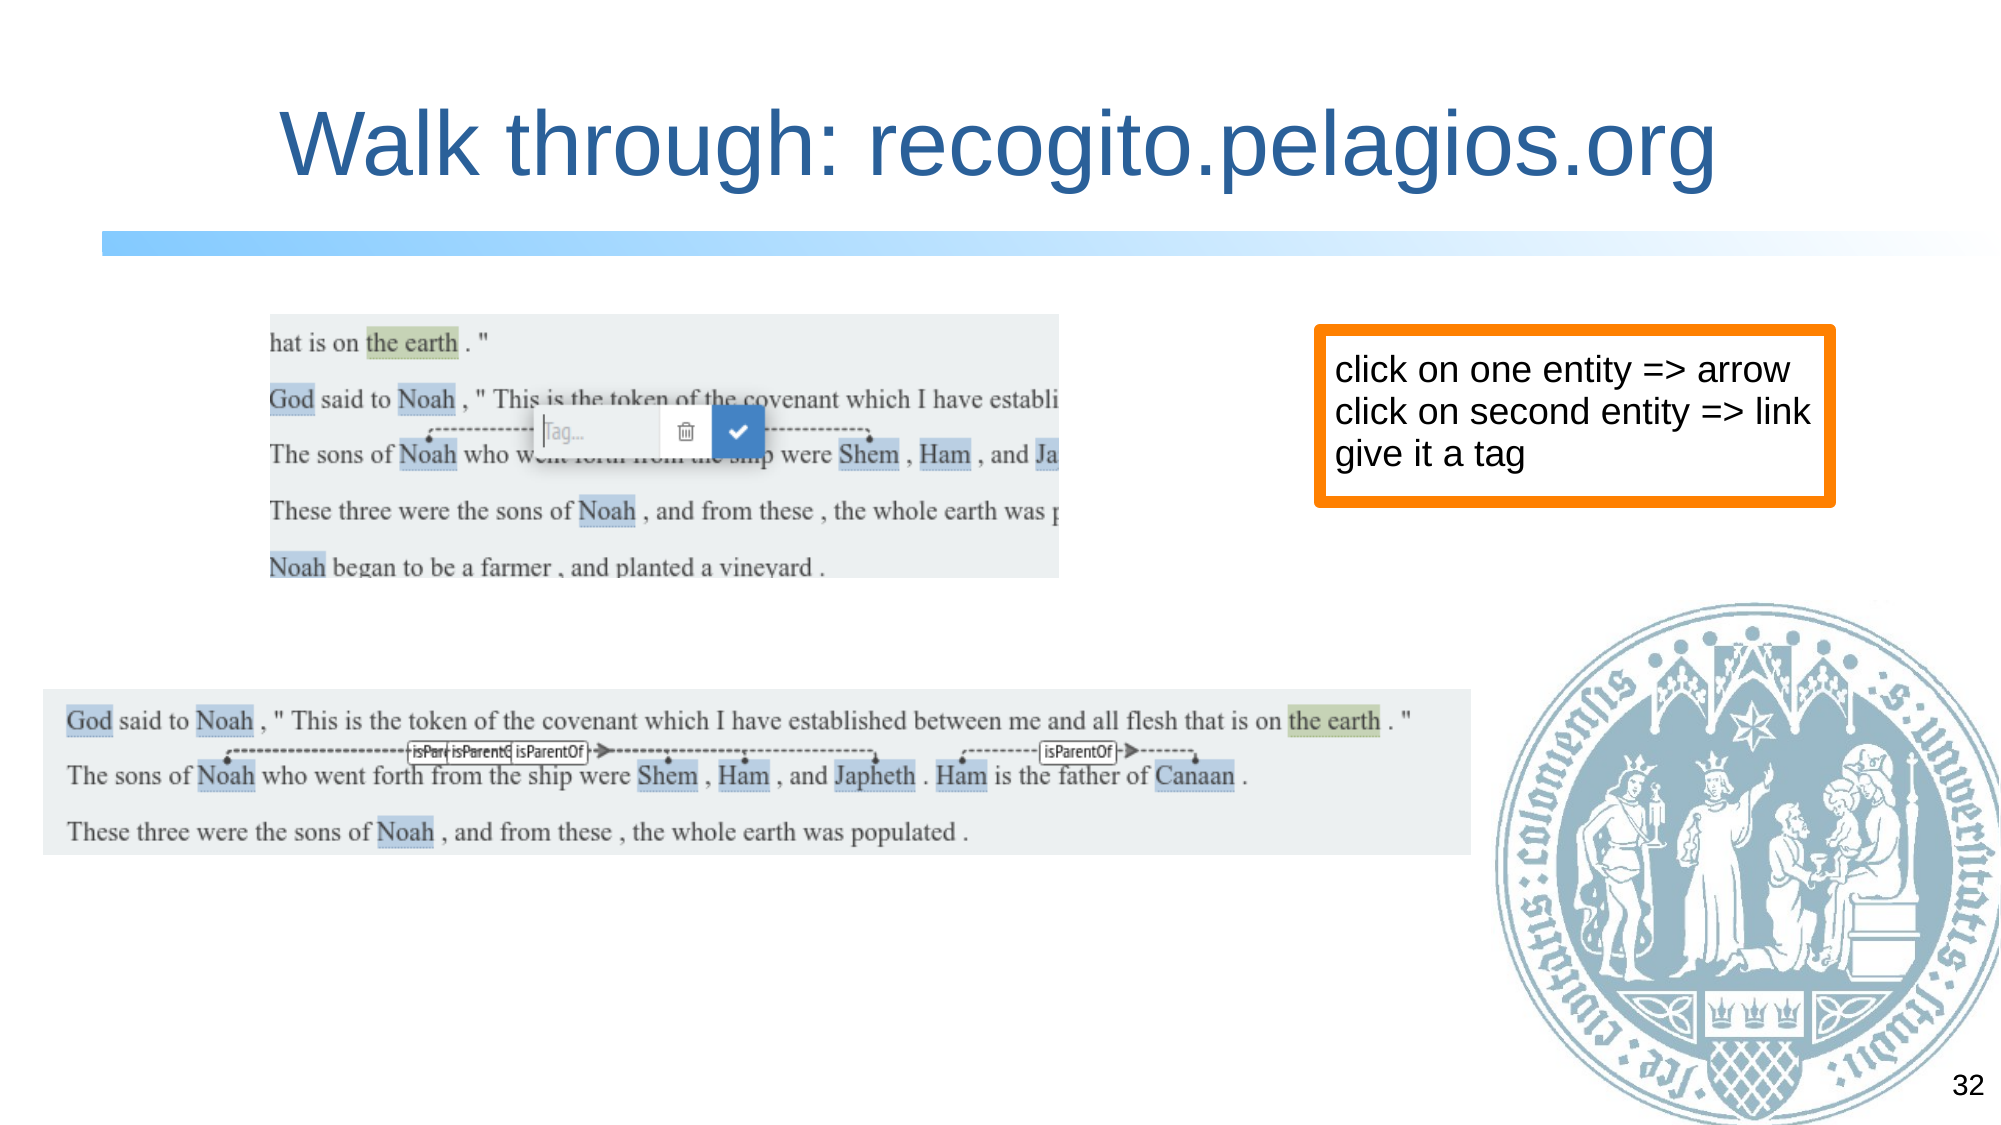

# Walk through: recogito.pelagios.org
click on one entity => arrow
click on second entity => link
give it a tag